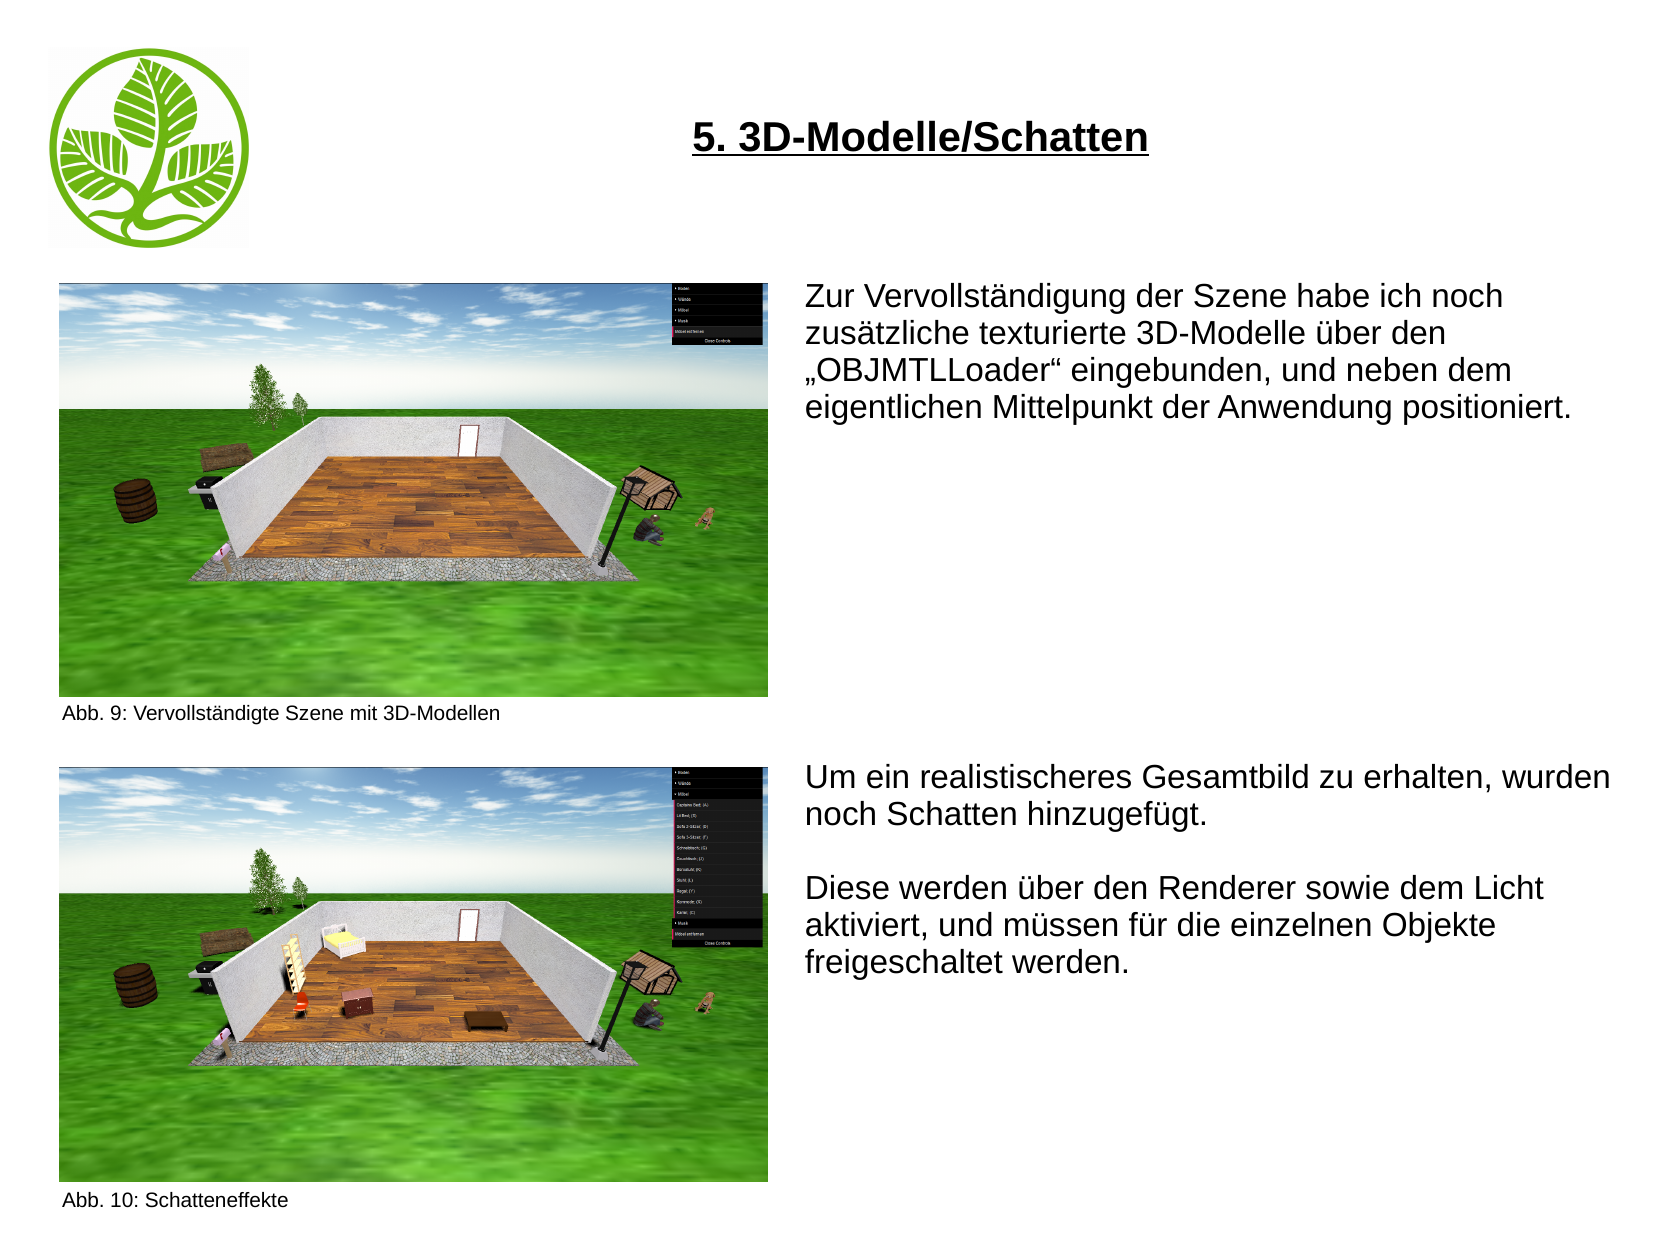

5. 3D-Modelle/Schatten
Zur Vervollständigung der Szene habe ich noch zusätzliche texturierte 3D-Modelle über den „OBJMTLLoader“ eingebunden, und neben dem eigentlichen Mittelpunkt der Anwendung positioniert.
Um ein realistischeres Gesamtbild zu erhalten, wurden noch Schatten hinzugefügt.
Diese werden über den Renderer sowie dem Licht aktiviert, und müssen für die einzelnen Objekte freigeschaltet werden.
Abb. 9: Vervollständigte Szene mit 3D-Modellen
Abb. 10: Schatteneffekte